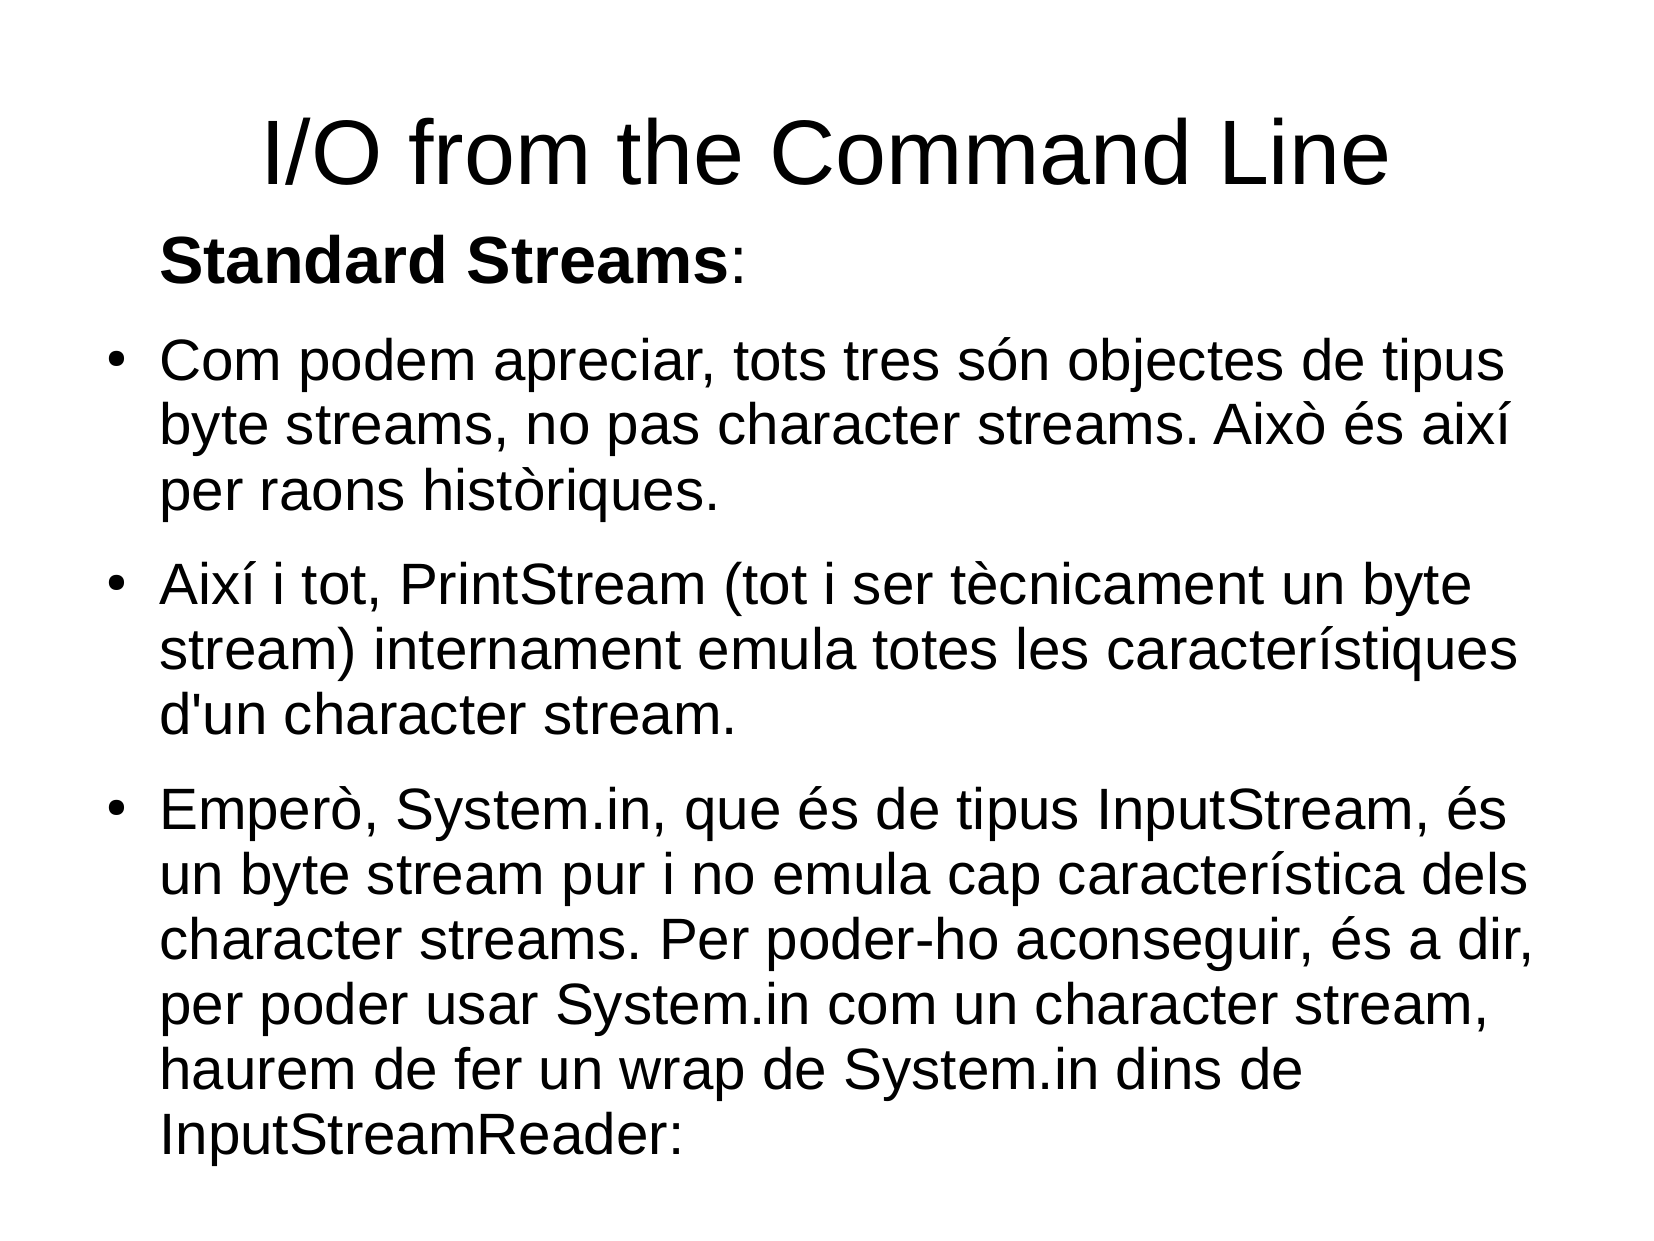

# I/O from the Command Line
Standard Streams:
Com podem apreciar, tots tres són objectes de tipus byte streams, no pas character streams. Això és així per raons històriques.
Així i tot, PrintStream (tot i ser tècnicament un byte stream) internament emula totes les característiques d'un character stream.
Emperò, System.in, que és de tipus InputStream, és un byte stream pur i no emula cap característica dels character streams. Per poder-ho aconseguir, és a dir, per poder usar System.in com un character stream, haurem de fer un wrap de System.in dins de InputStreamReader: